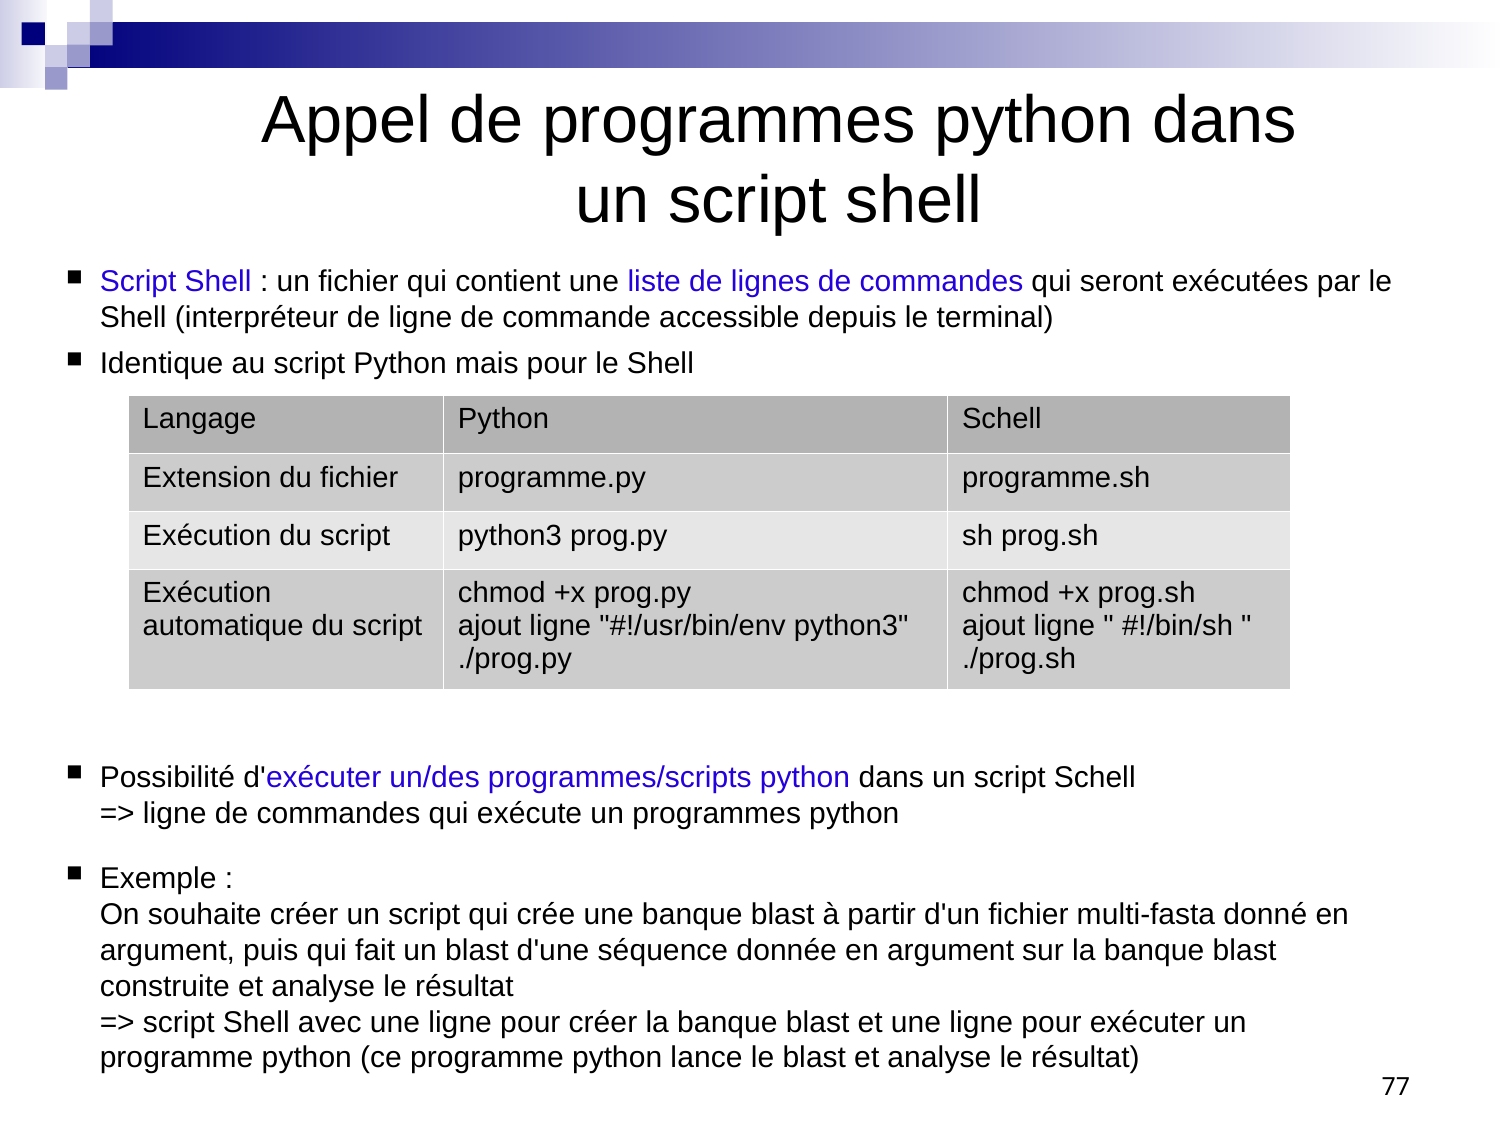

# Appel de programmes python dans un script shell
Script Shell : un fichier qui contient une liste de lignes de commandes qui seront exécutées par le Shell (interpréteur de ligne de commande accessible depuis le terminal)
Identique au script Python mais pour le Shell
Possibilité d'exécuter un/des programmes/scripts python dans un script Schell
=> ligne de commandes qui exécute un programmes python
Exemple :
On souhaite créer un script qui crée une banque blast à partir d'un fichier multi-fasta donné en argument, puis qui fait un blast d'une séquence donnée en argument sur la banque blast construite et analyse le résultat
=> script Shell avec une ligne pour créer la banque blast et une ligne pour exécuter un programme python (ce programme python lance le blast et analyse le résultat)
| Langage | Python | Schell |
| --- | --- | --- |
| Extension du fichier | programme.py | programme.sh |
| Exécution du script | python3 prog.py | sh prog.sh |
| Exécution automatique du script | chmod +x prog.py ajout ligne "#!/usr/bin/env python3" ./prog.py | chmod +x prog.sh ajout ligne " #!/bin/sh " ./prog.sh |
77